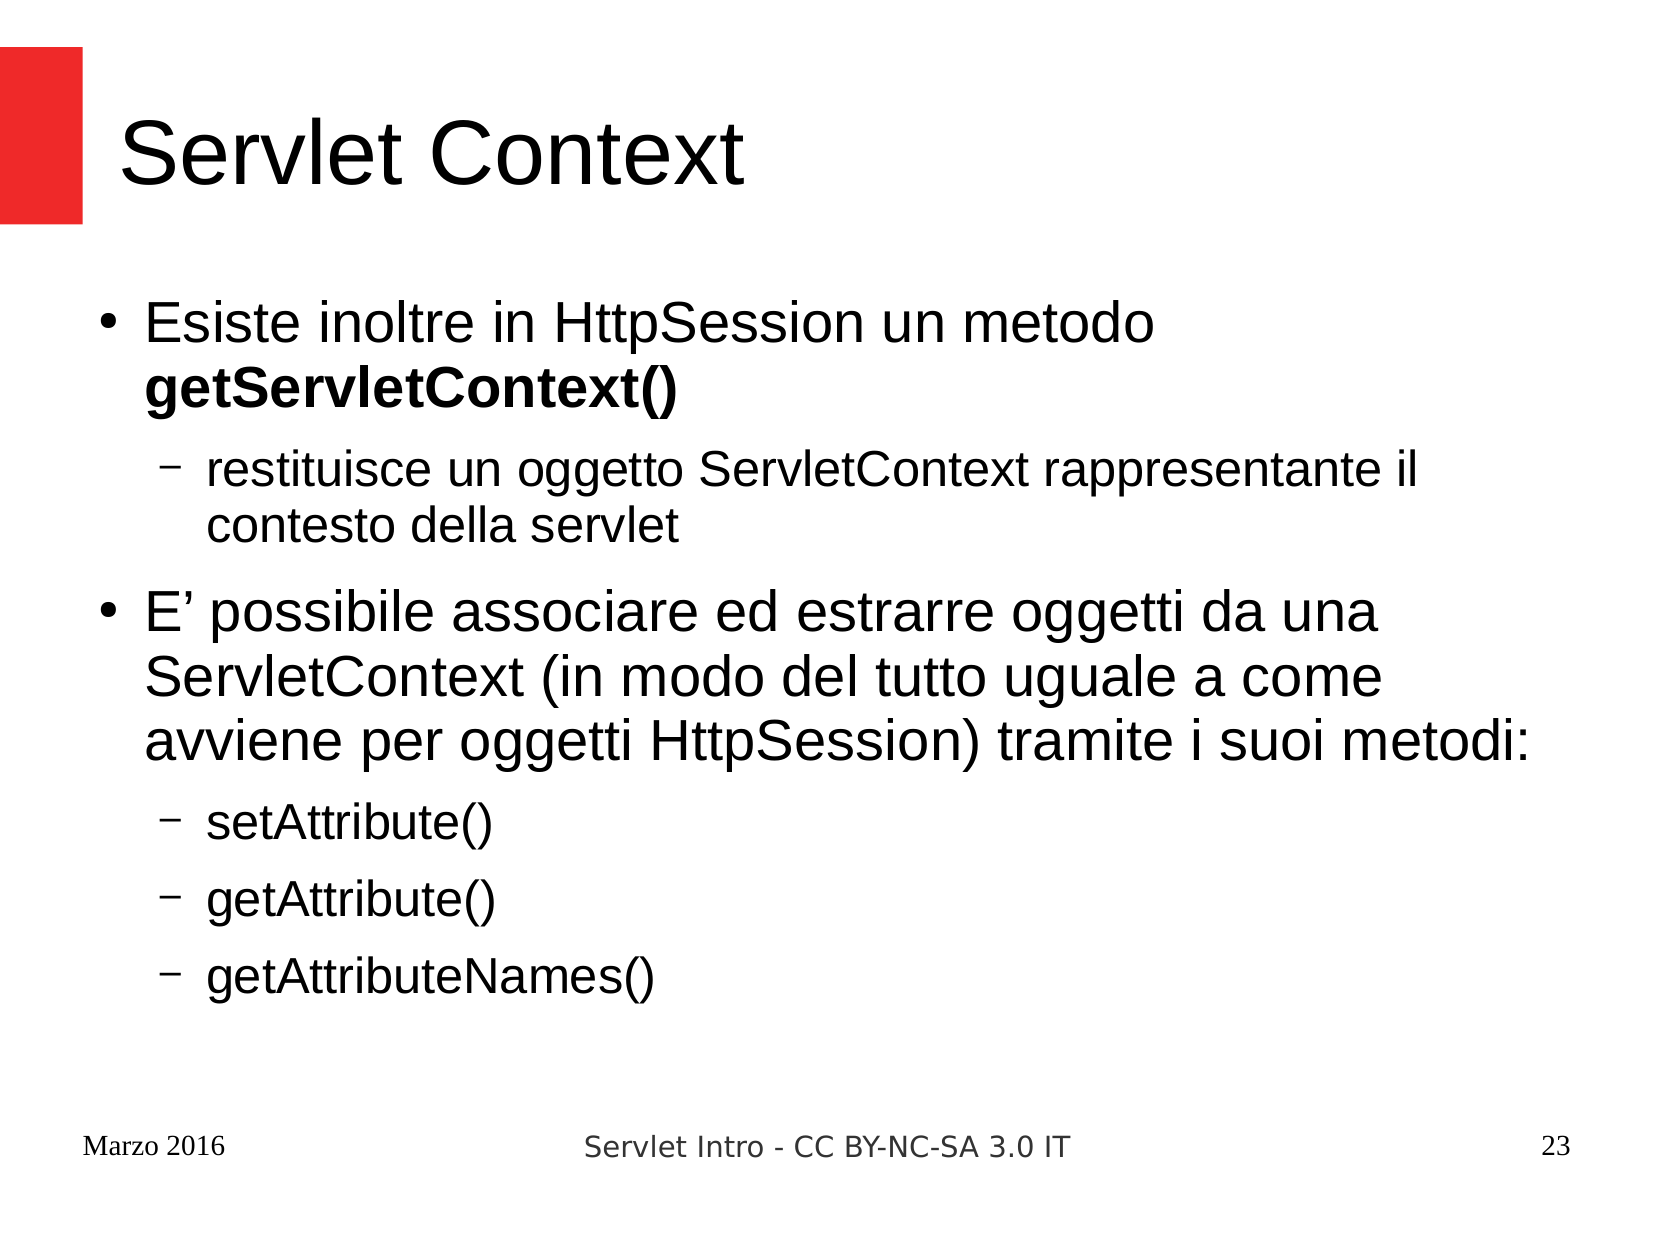

# Servlet Context
Esiste inoltre in HttpSession un metodo getServletContext()
restituisce un oggetto ServletContext rappresentante il contesto della servlet
E’ possibile associare ed estrarre oggetti da una ServletContext (in modo del tutto uguale a come avviene per oggetti HttpSession) tramite i suoi metodi:
setAttribute()
getAttribute()
getAttributeNames()
Your Date Here
Your Footer Here
23